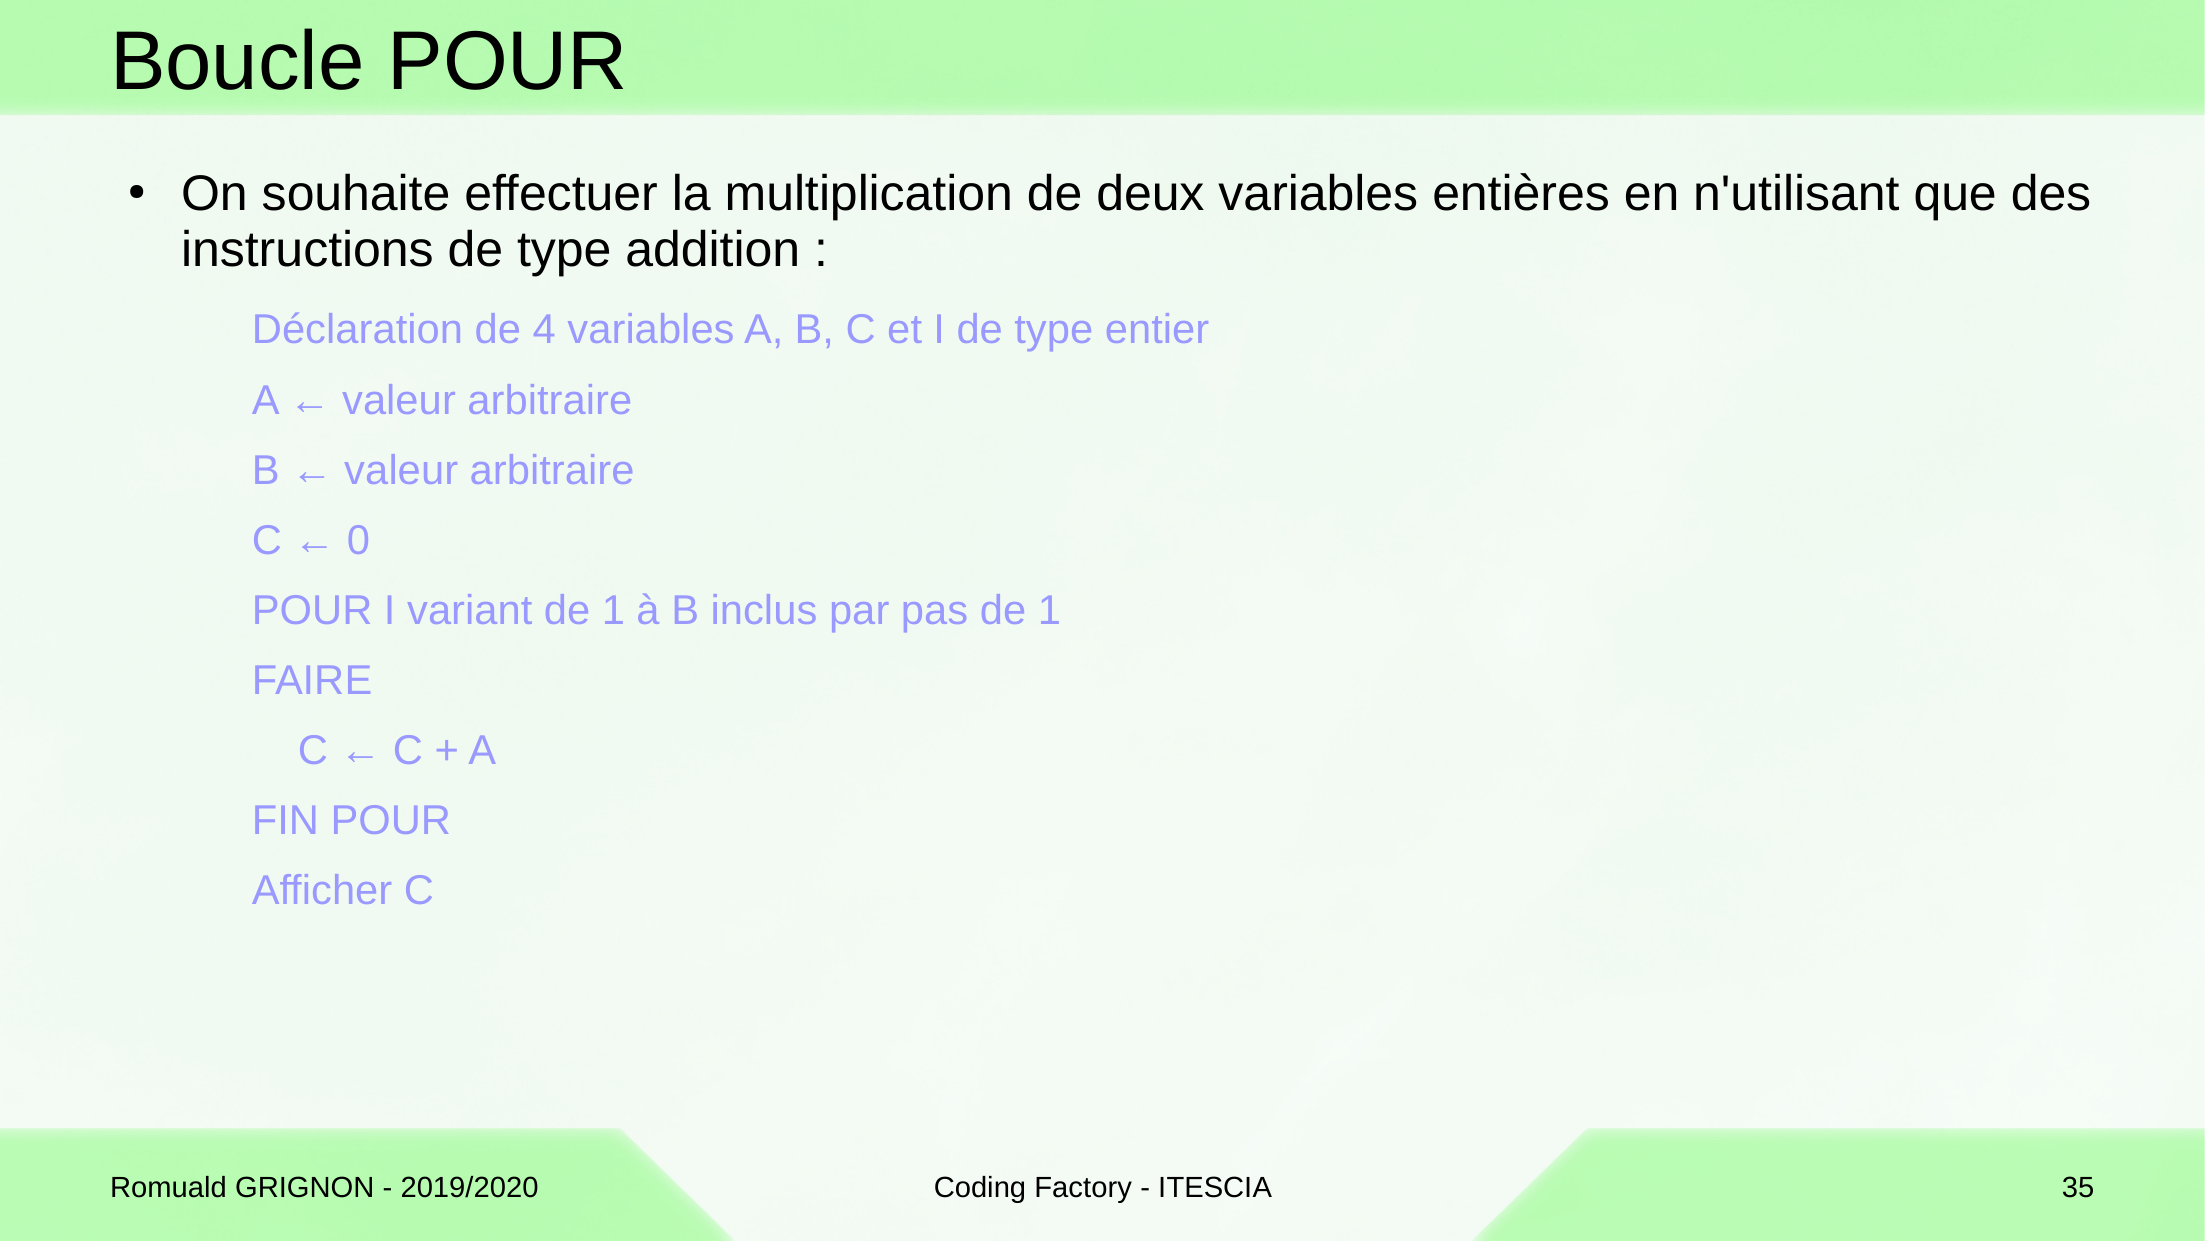

# Boucle POUR
On souhaite effectuer la multiplication de deux variables entières en n'utilisant que des instructions de type addition :
Déclaration de 4 variables A, B, C et I de type entier
A ← valeur arbitraire
B ← valeur arbitraire
C ← 0
POUR I variant de 1 à B inclus par pas de 1
FAIRE
 C ← C + A
FIN POUR
Afficher C
Romuald GRIGNON - 2019/2020
Coding Factory - ITESCIA
35